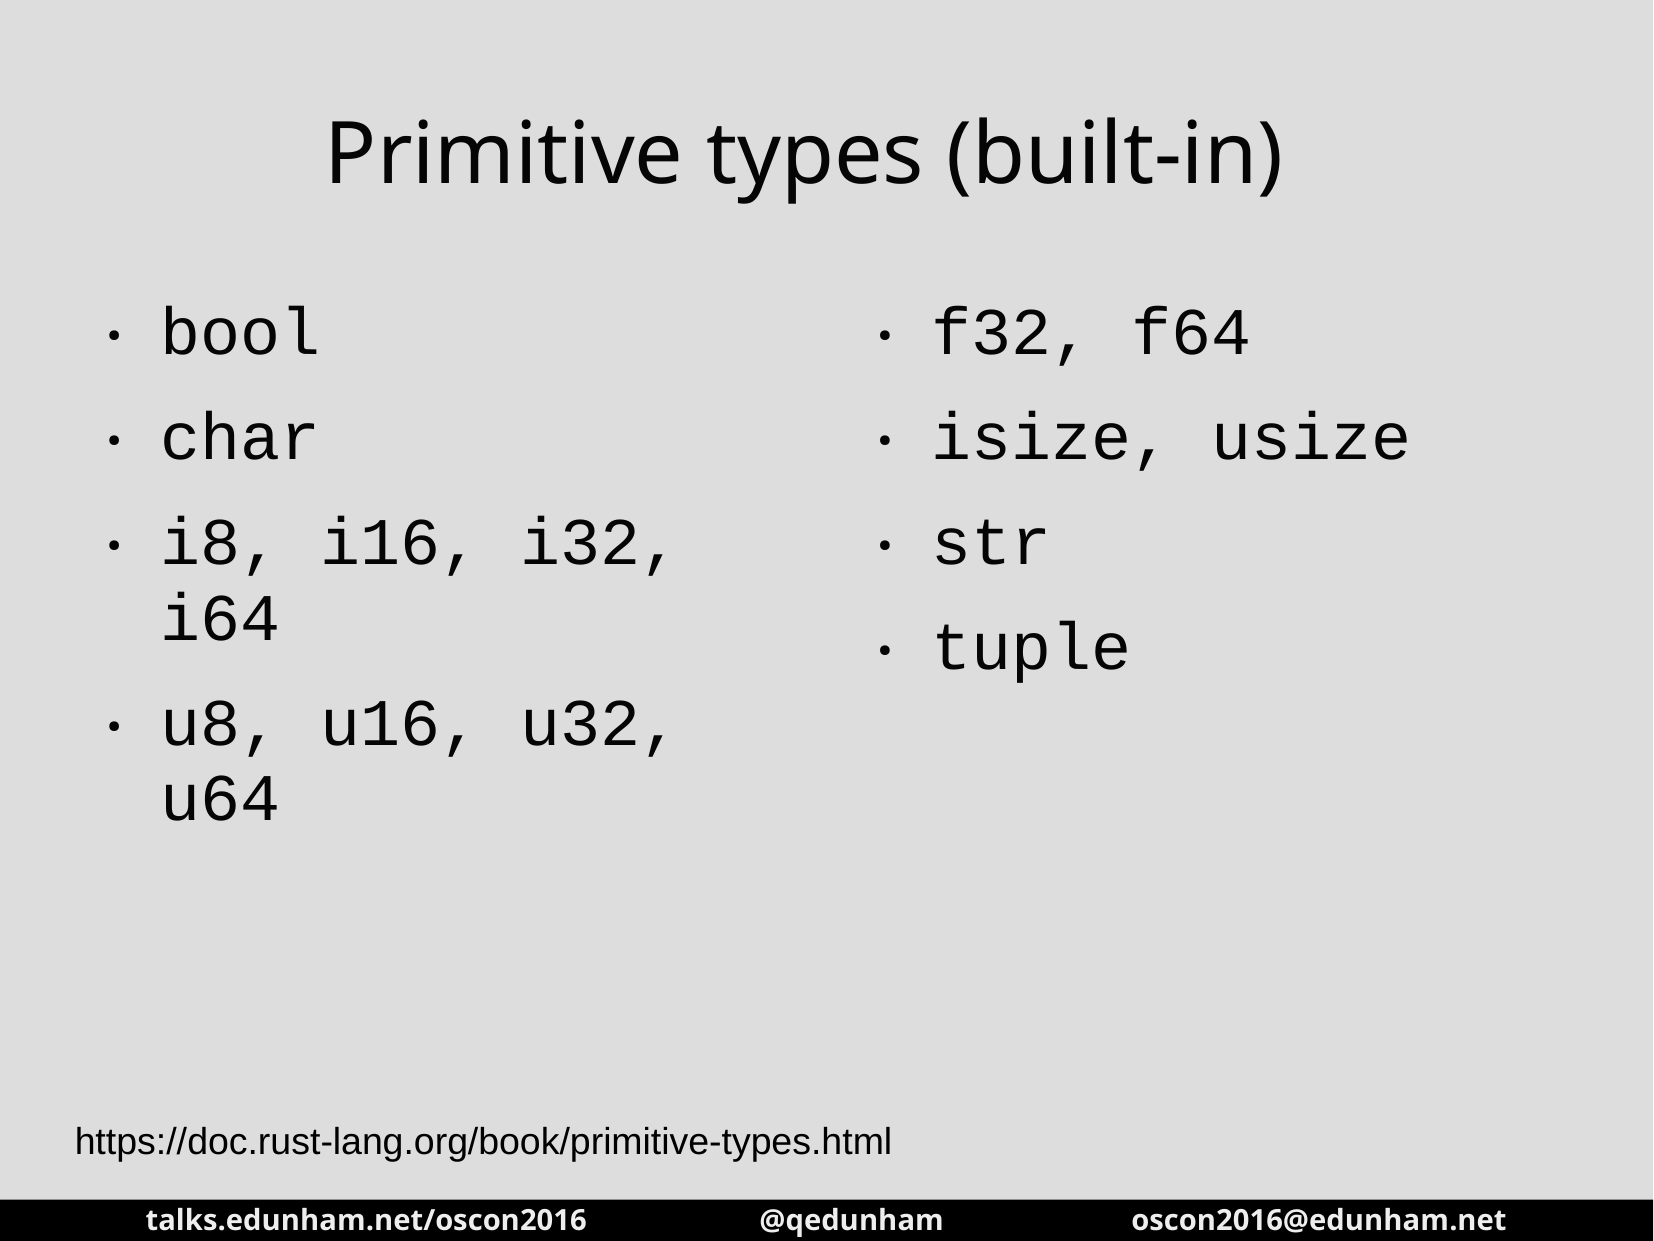

# Primitive types (built-in)
bool
char
i8, i16, i32, i64
u8, u16, u32, u64
f32, f64
isize, usize
str
tuple
https://doc.rust-lang.org/book/primitive-types.html